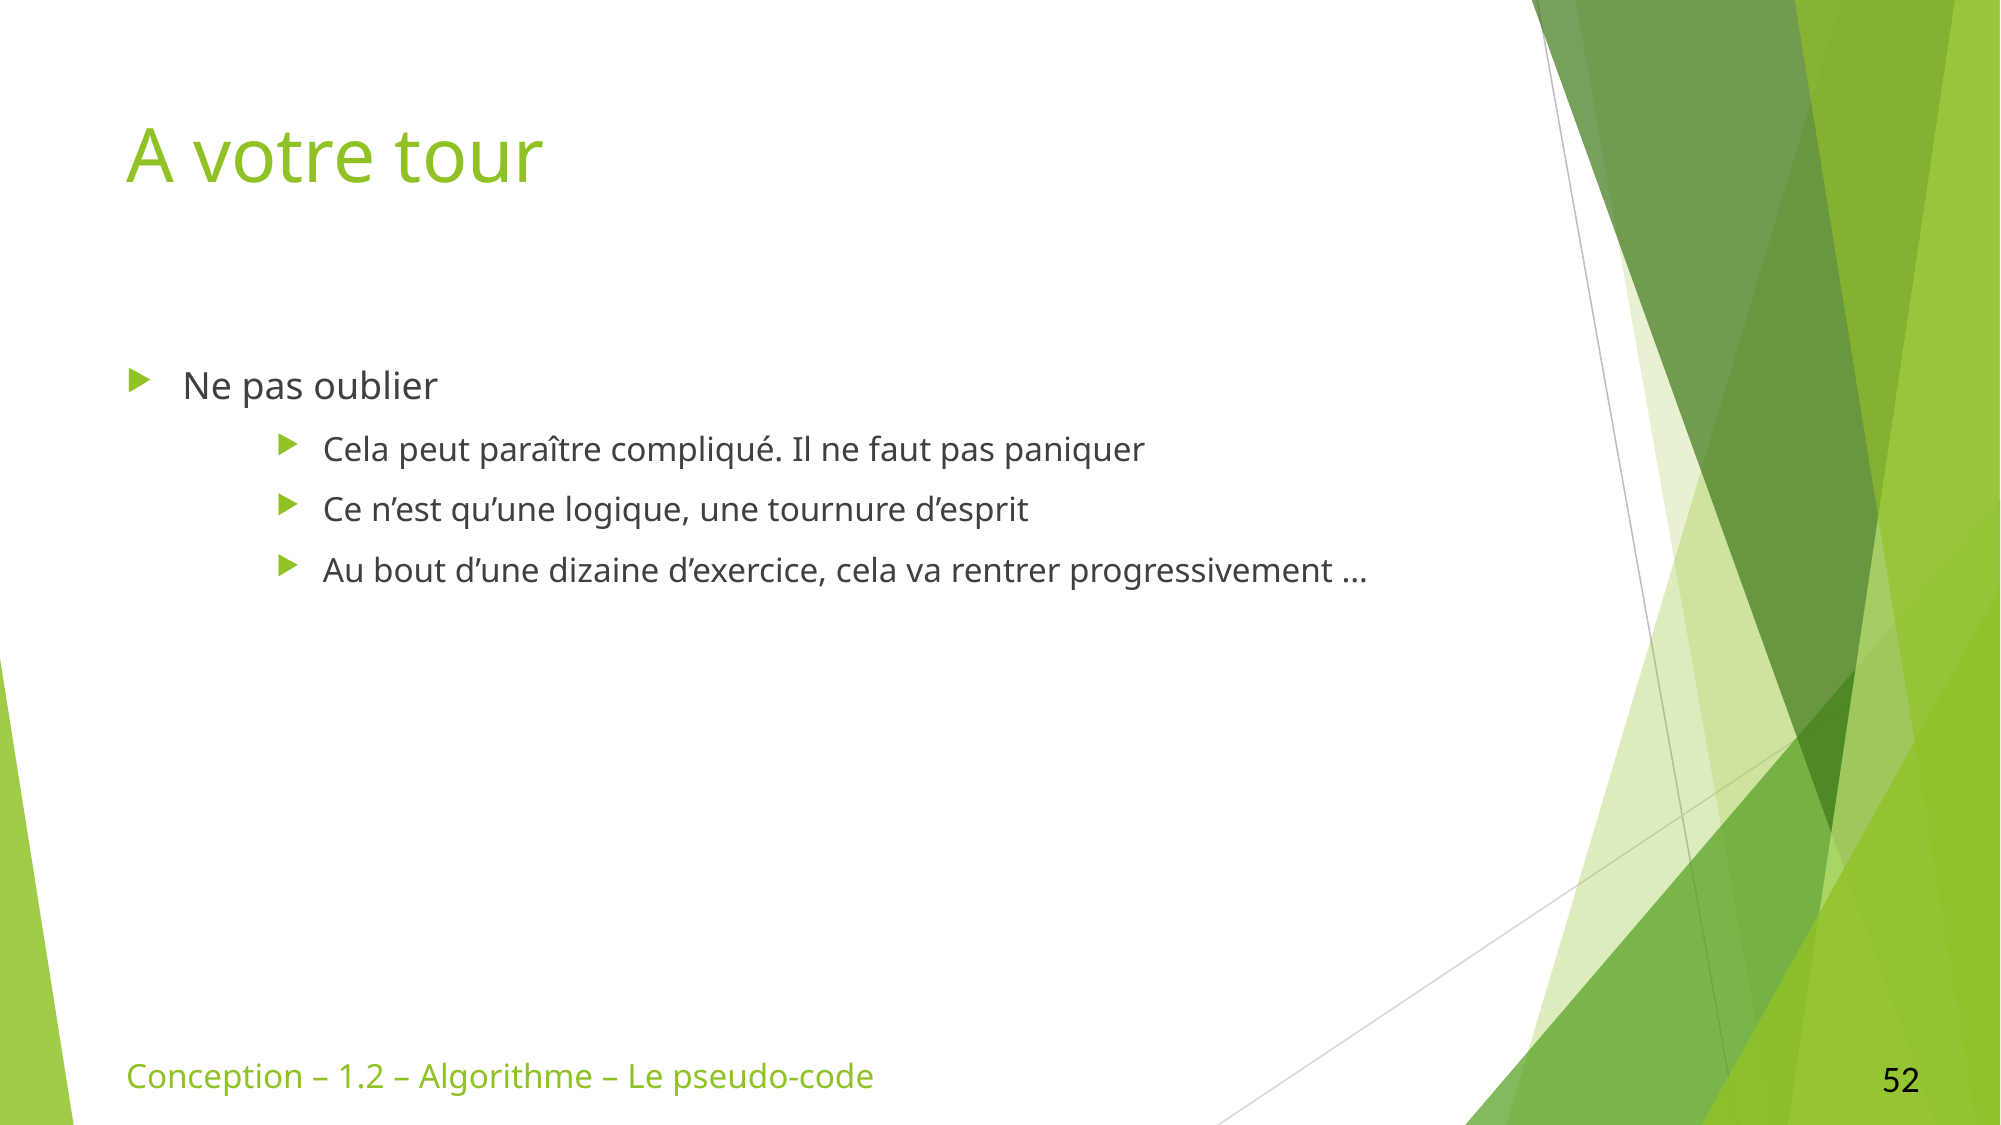

# A votre tour
Ne pas oublier
Cela peut paraître compliqué. Il ne faut pas paniquer
Ce n’est qu’une logique, une tournure d’esprit
Au bout d’une dizaine d’exercice, cela va rentrer progressivement …
Conception – 1.2 – Algorithme – Le pseudo-code